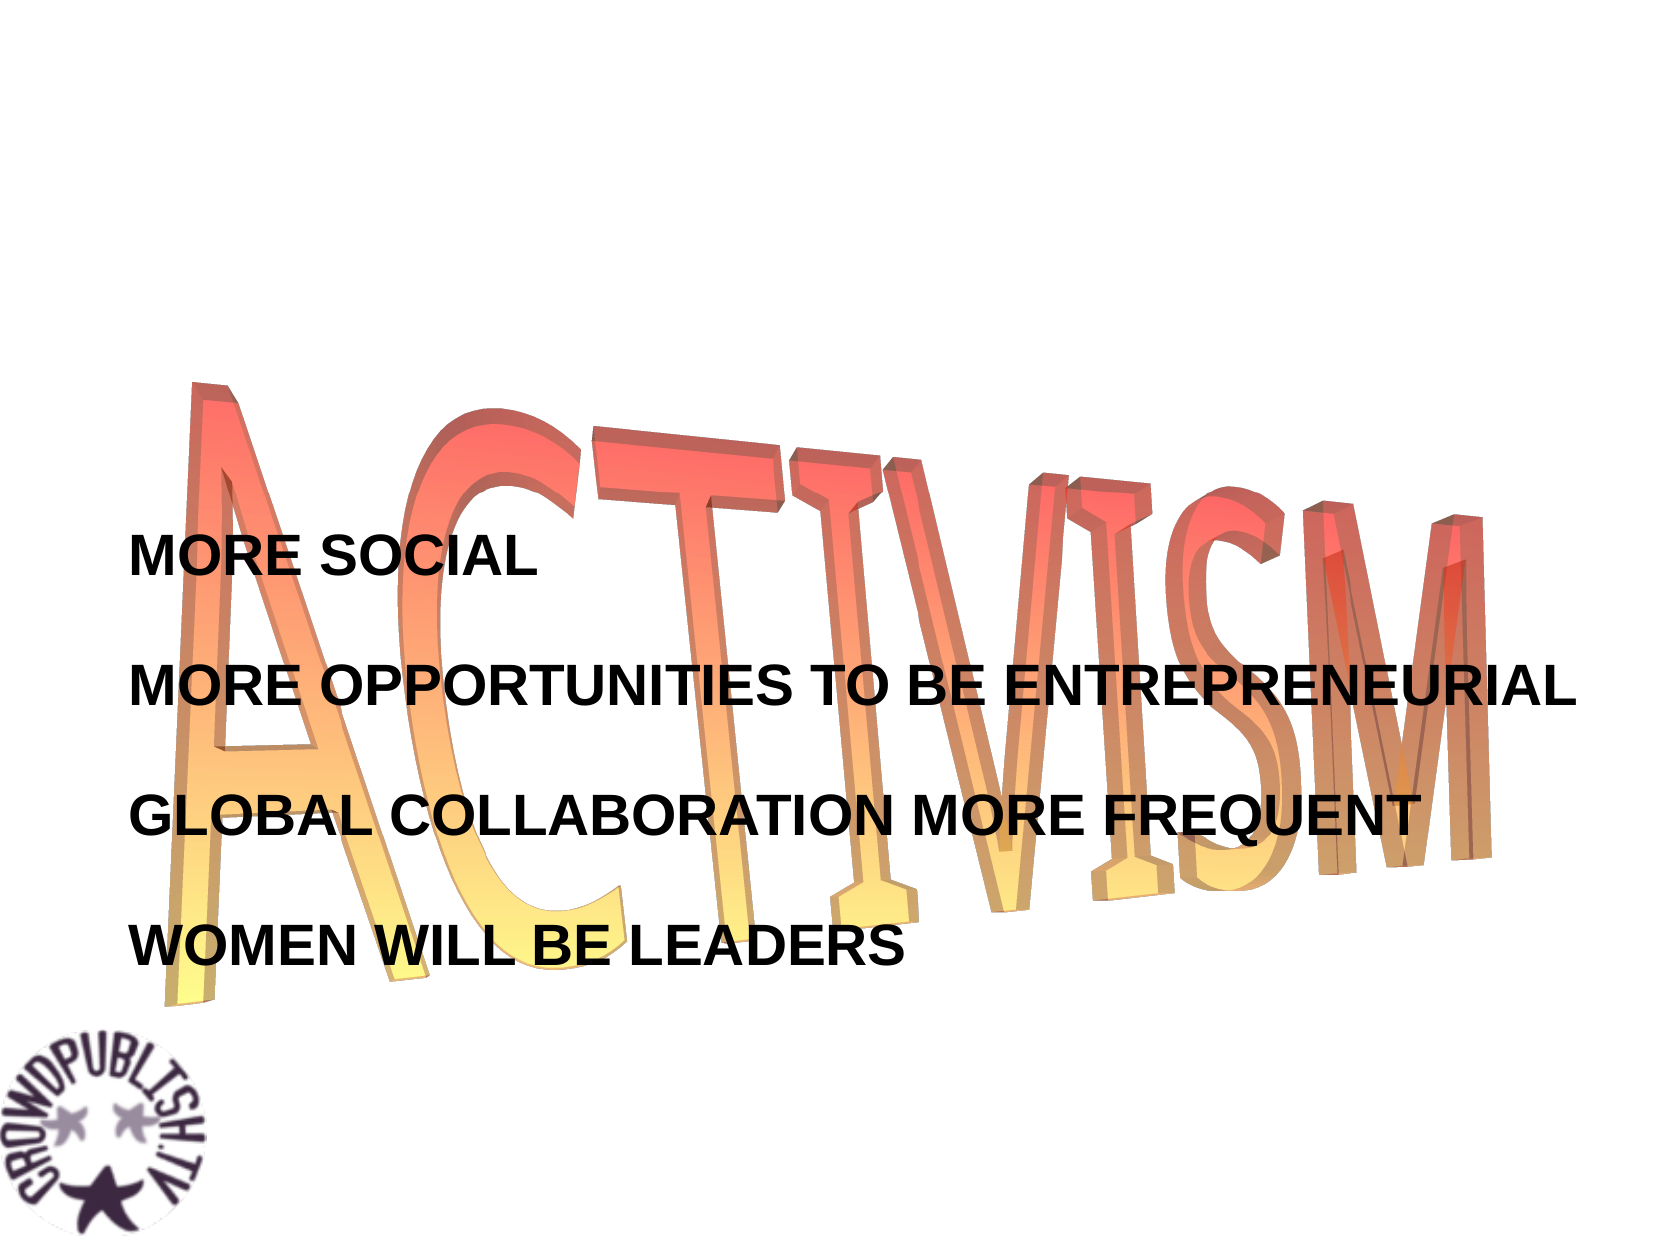

MORE SOCIAL
 MORE OPPORTUNITIES TO BE ENTREPRENEURIAL
 GLOBAL COLLABORATION MORE FREQUENT
 WOMEN WILL BE LEADERS
ACTIVISM